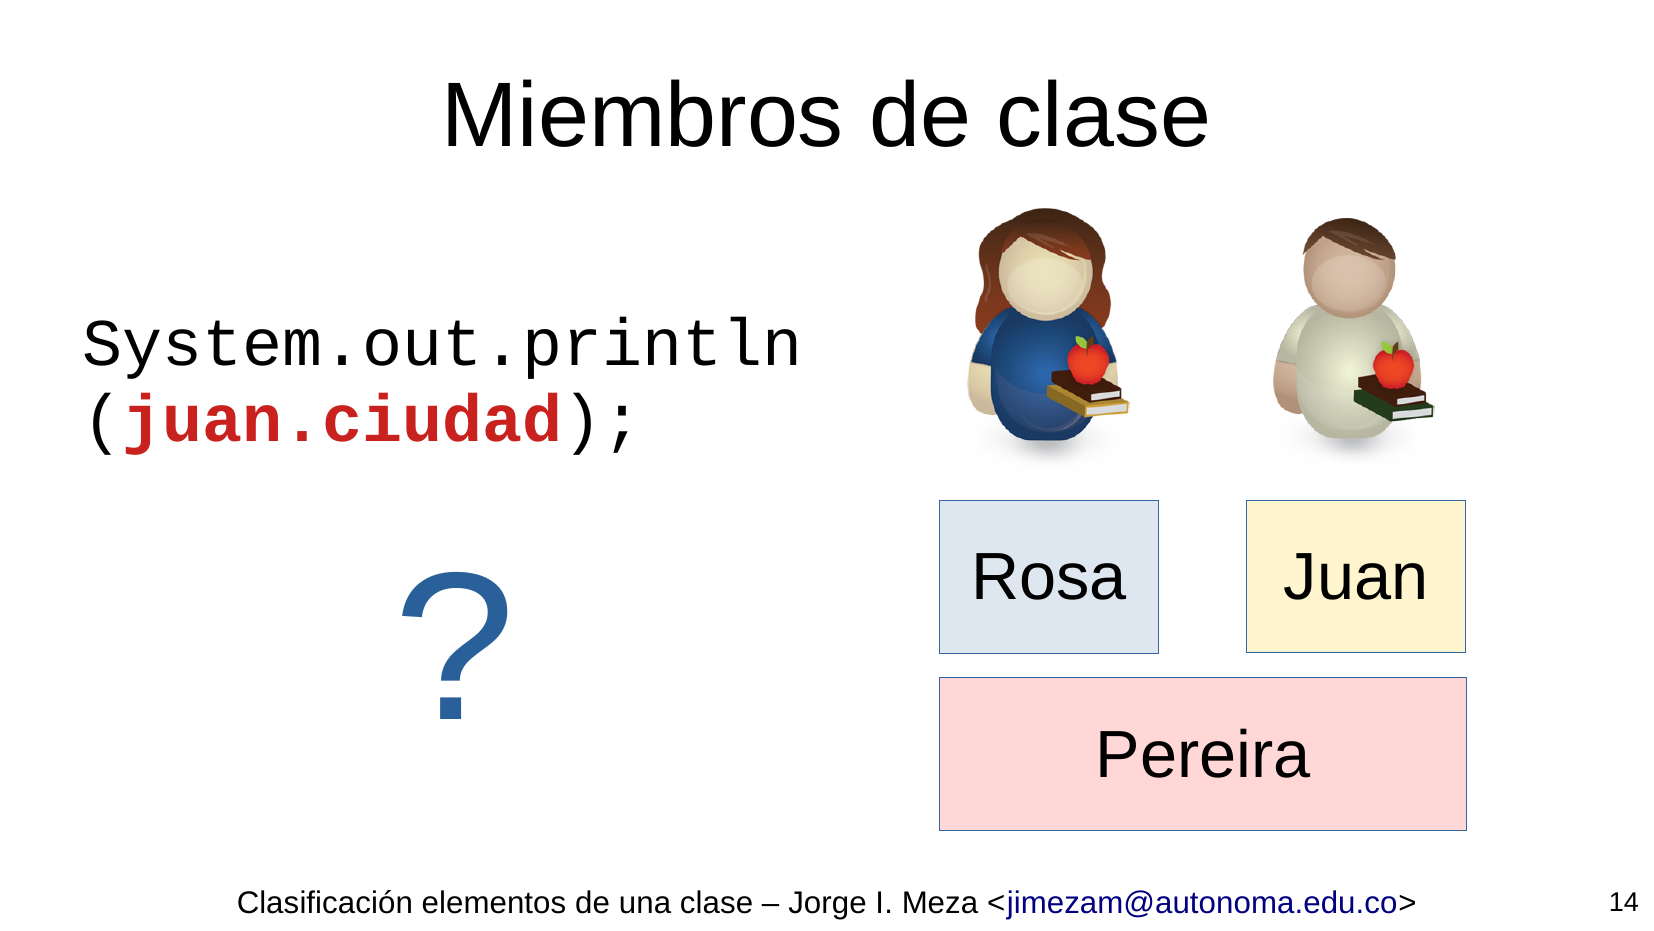

# Miembros de clase
System.out.println (juan.ciudad);
?
Rosa
Juan
Pereira